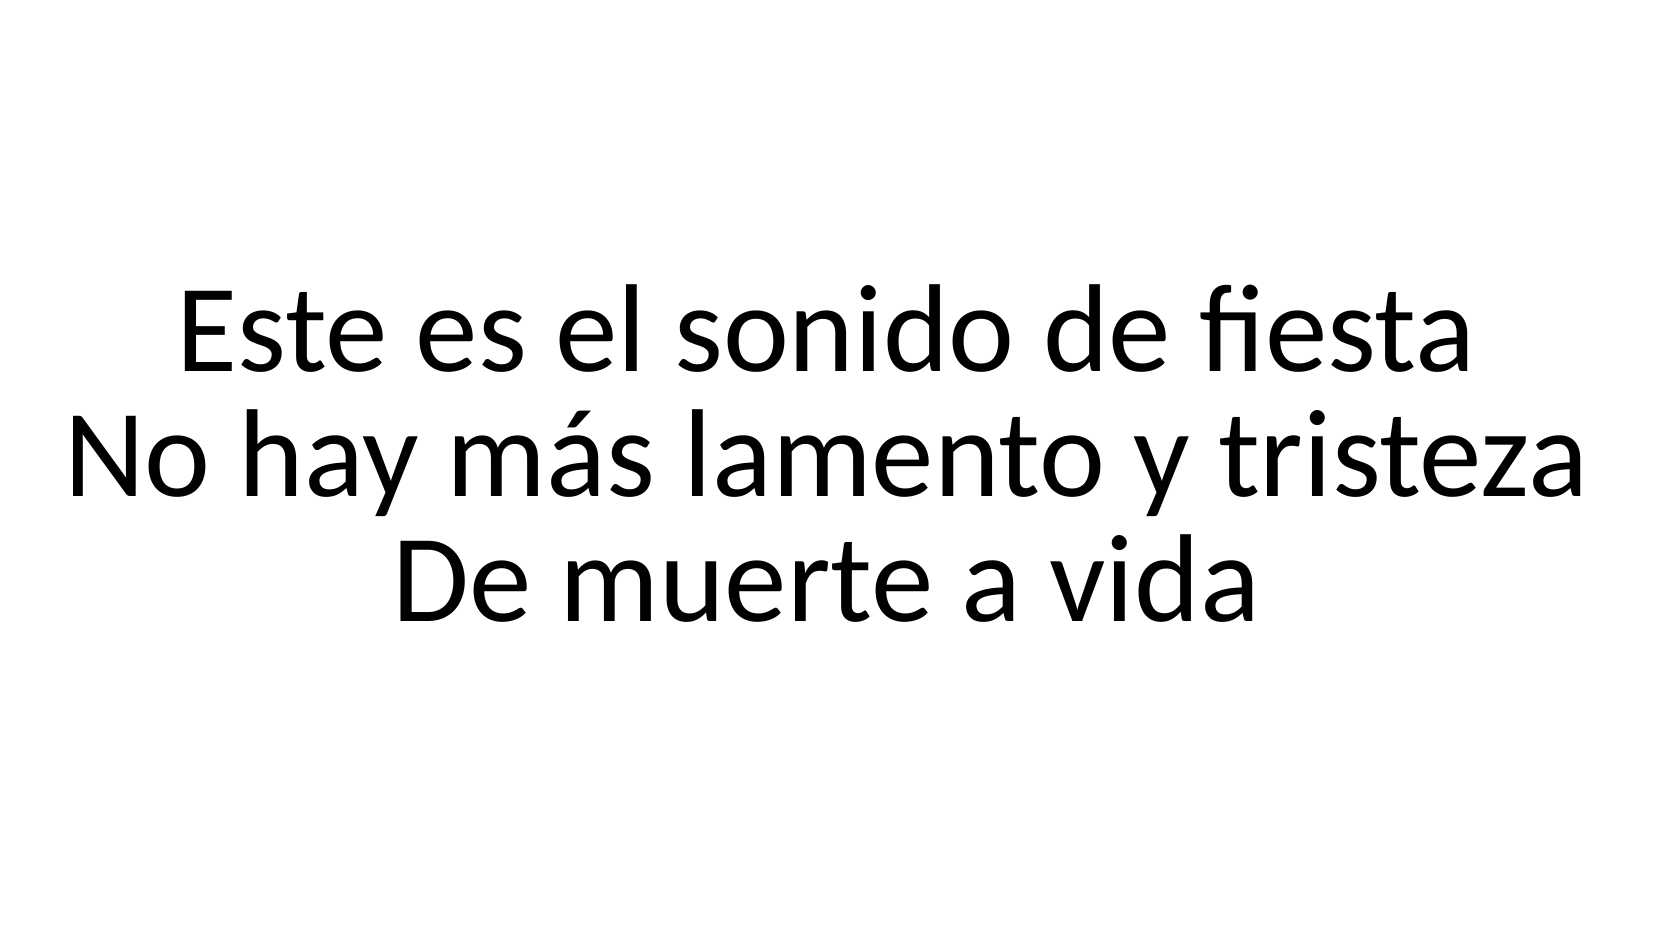

# Este es el sonido de fiesta No hay más lamento y tristeza De muerte a vida